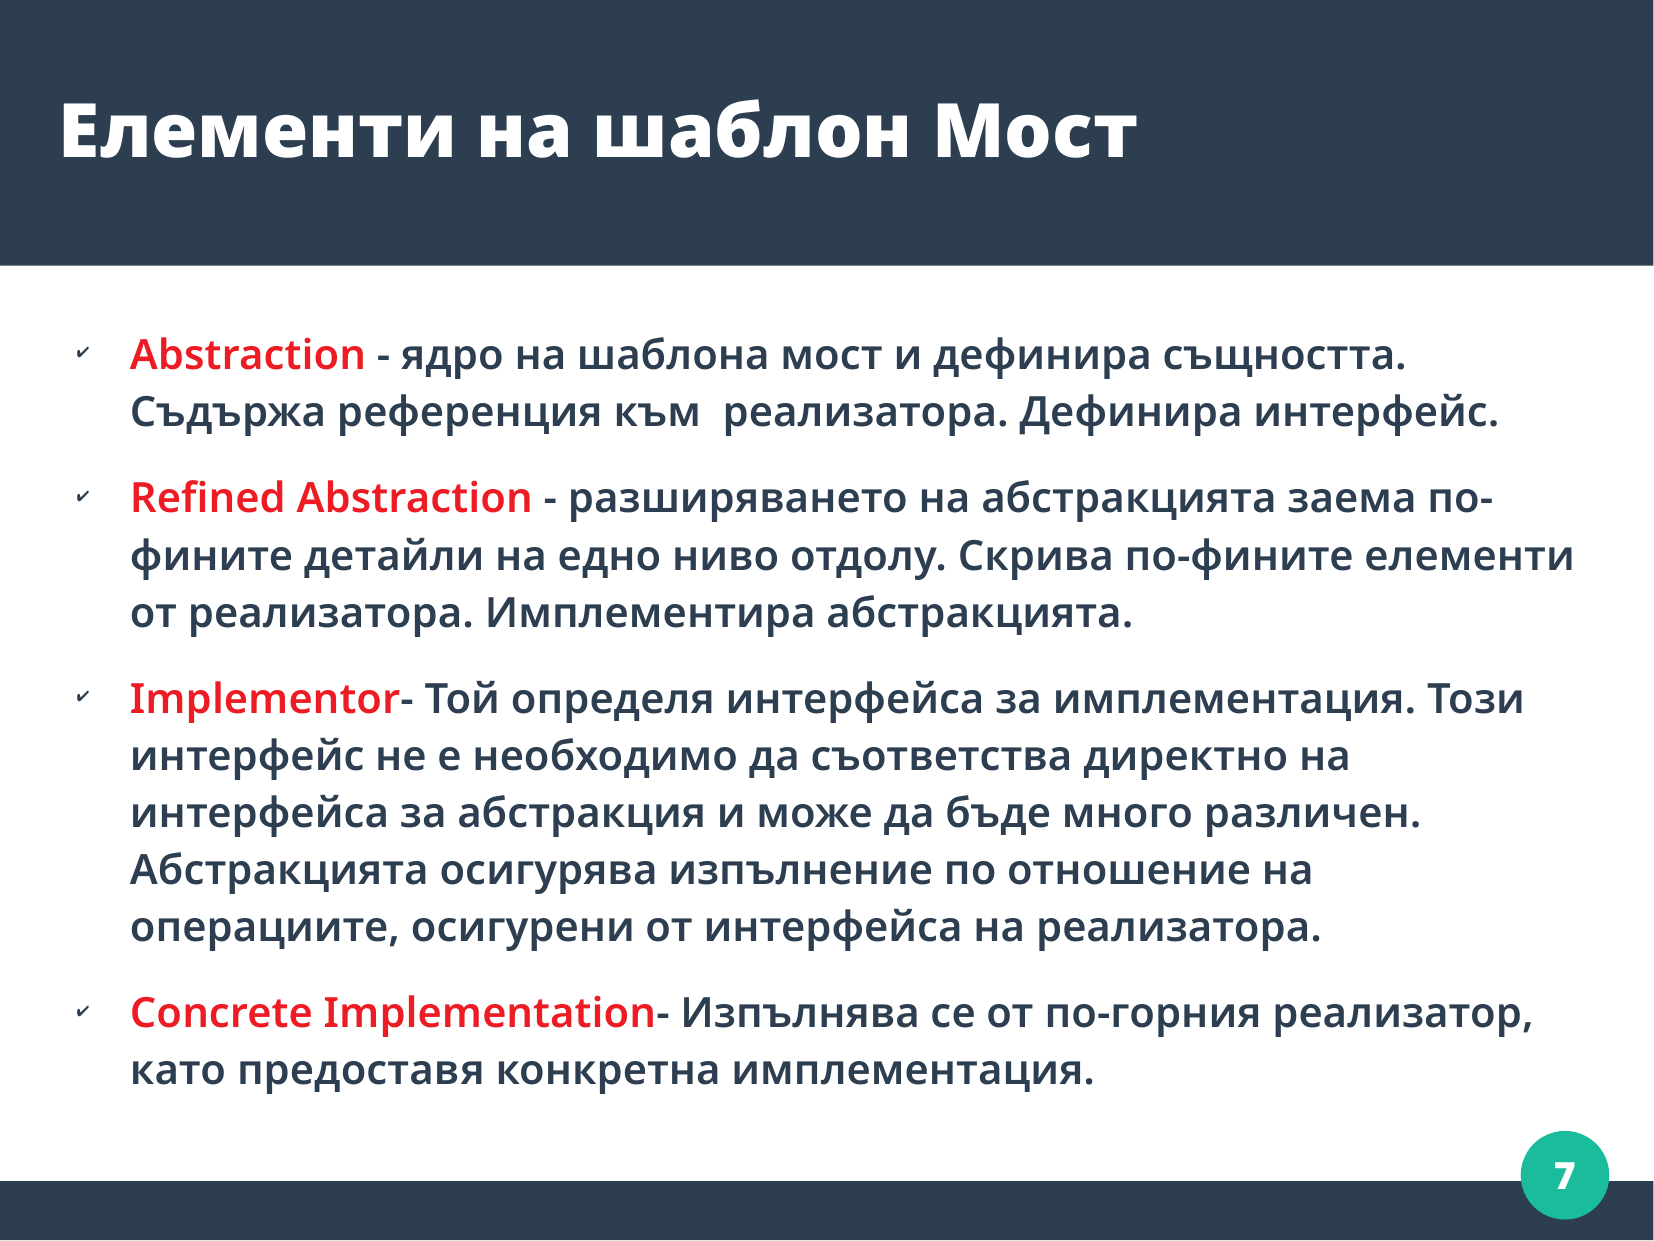

# Елементи на шаблон Мост
Abstraction - ядро на шаблона мост и дефинира същността. Съдържа референция към реализатора. Дефинира интерфейс.
Refined Abstraction - разширяването на абстракцията заема по-фините детайли на едно ниво отдолу. Скрива по-фините елементи от реализатора. Имплементира абстракцията.
Implementor- Той определя интерфейса за имплементация. Този интерфейс не е необходимо да съответства директно на интерфейса за абстракция и може да бъде много различен. Абстракцията осигурява изпълнение по отношение на операциите, осигурени от интерфейса на реализатора.
Concrete Implementation- Изпълнява се от по-горния реализатор, като предоставя конкретна имплементация.
7